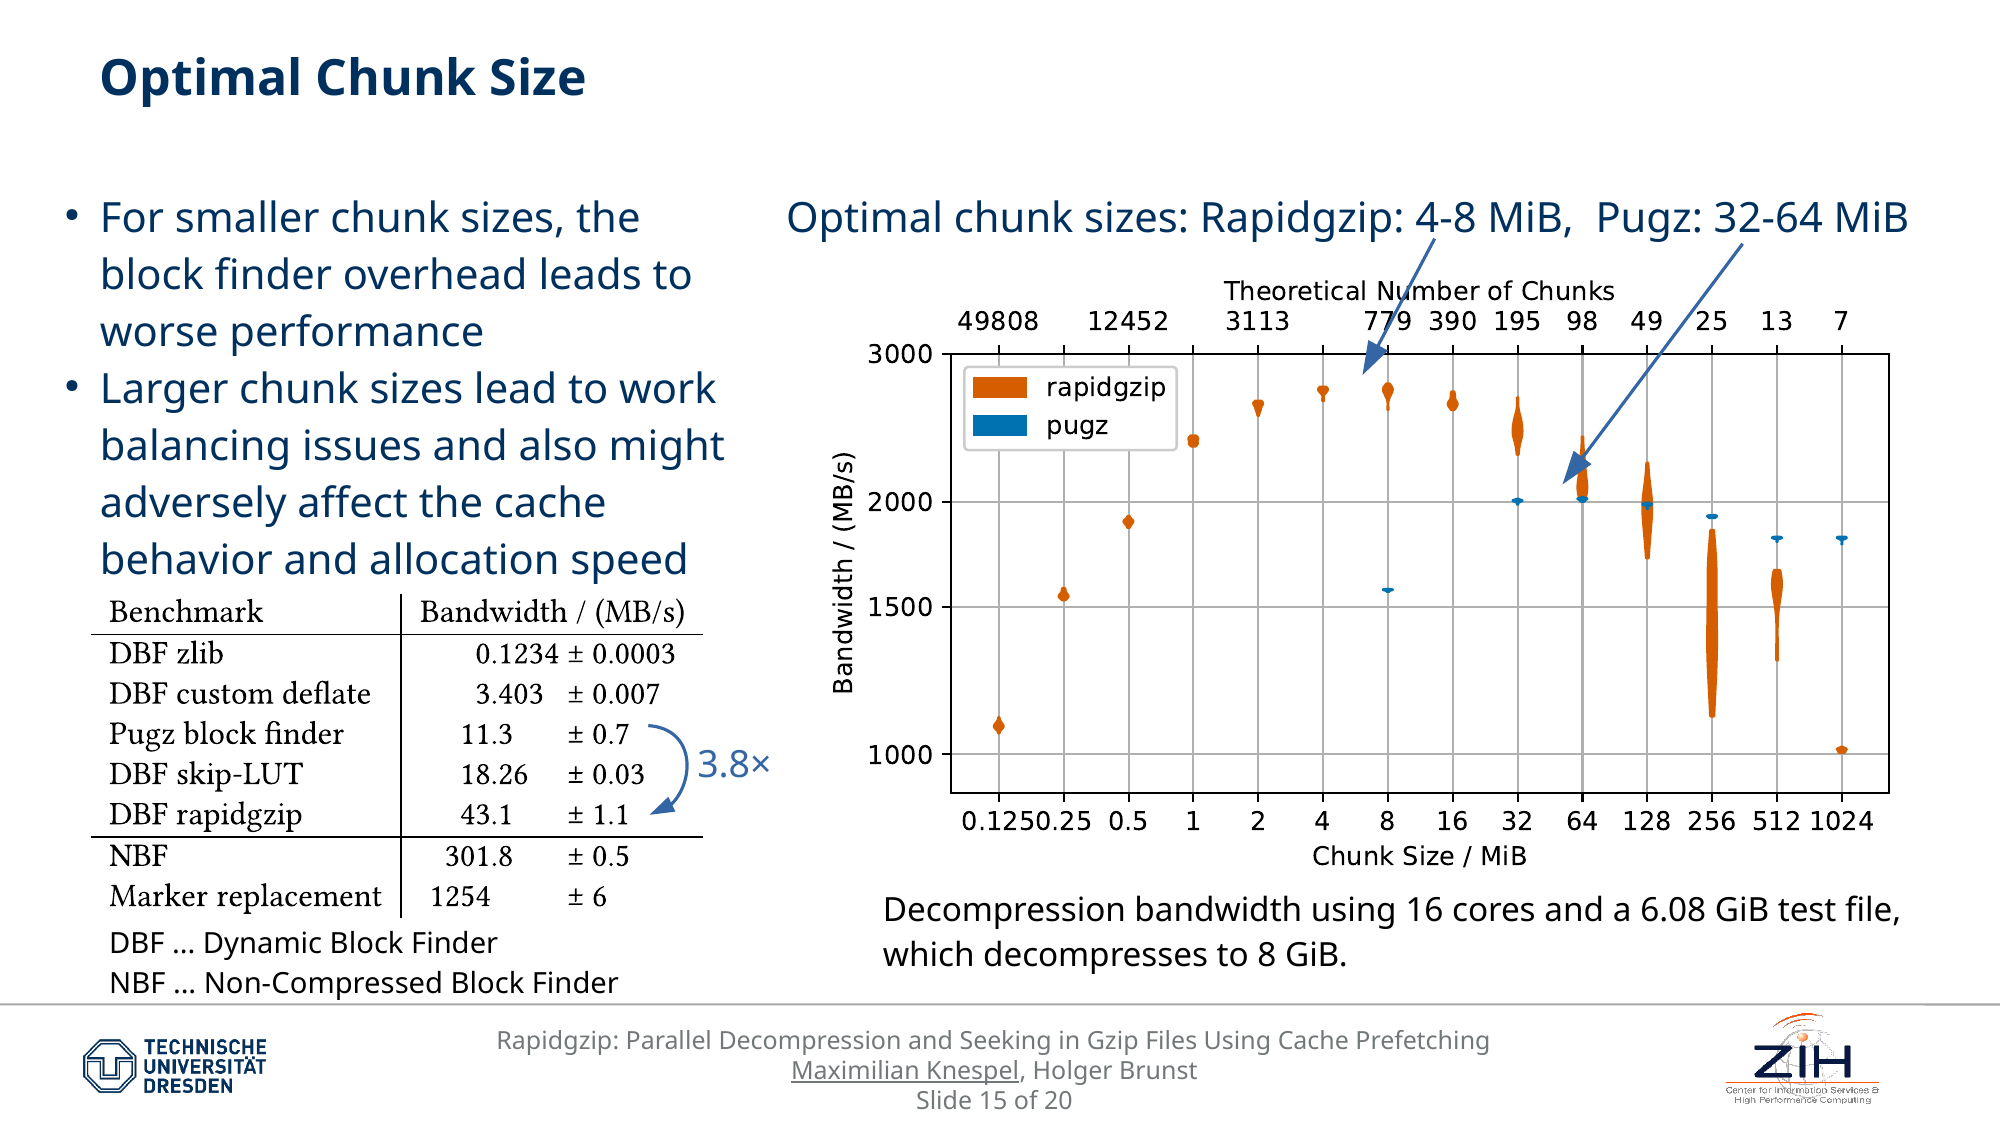

# Optimal Chunk Size
Optimal chunk sizes: Rapidgzip: 4-8 MiB, Pugz: 32-64 MiB
For smaller chunk sizes, the block finder overhead leads to worse performance
Larger chunk sizes lead to work balancing issues and also might adversely affect the cache behavior and allocation speed
3.8×
Decompression bandwidth using 16 cores and a 6.08 GiB test file, which decompresses to 8 GiB.
DBF ... Dynamic Block Finder
NBF ... Non-Compressed Block Finder